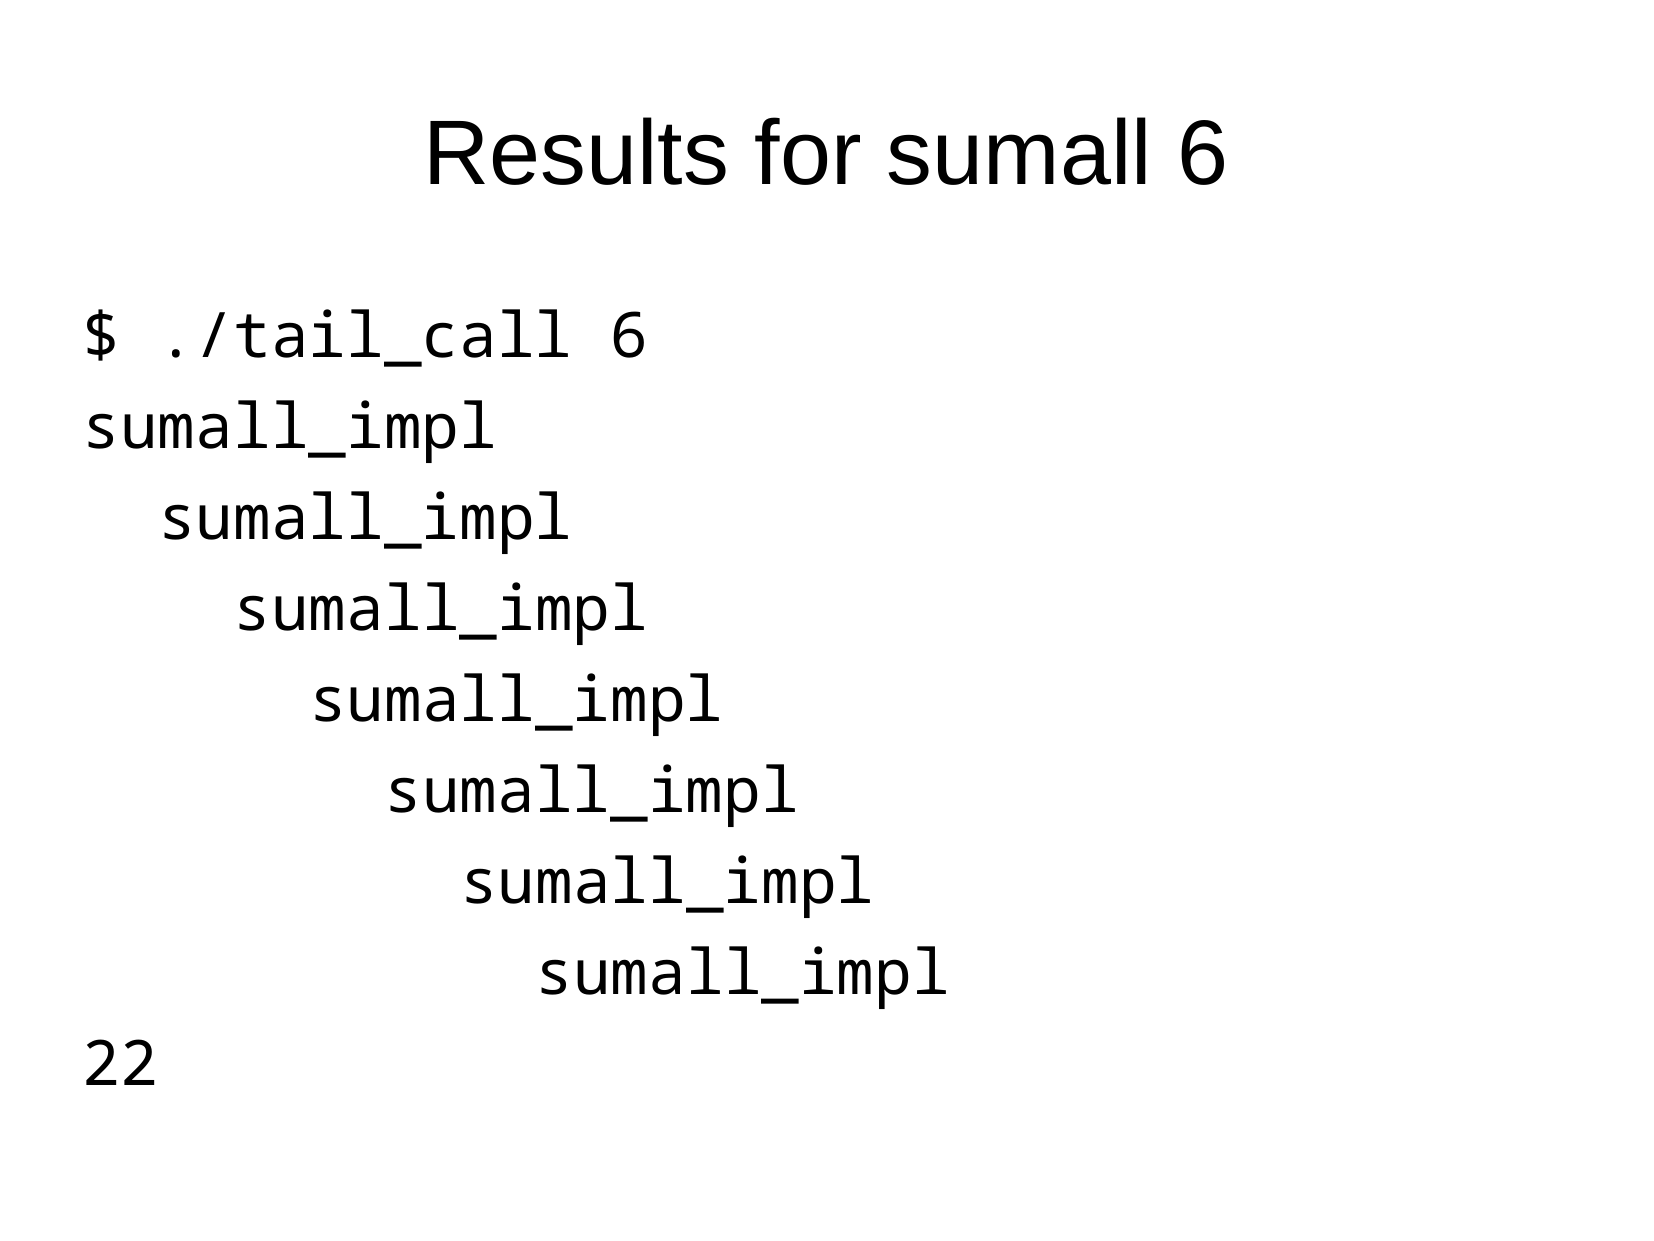

# Results for sumall 6
$ ./tail_call 6
sumall_impl
 sumall_impl
 sumall_impl
 sumall_impl
 sumall_impl
 sumall_impl
 sumall_impl
22